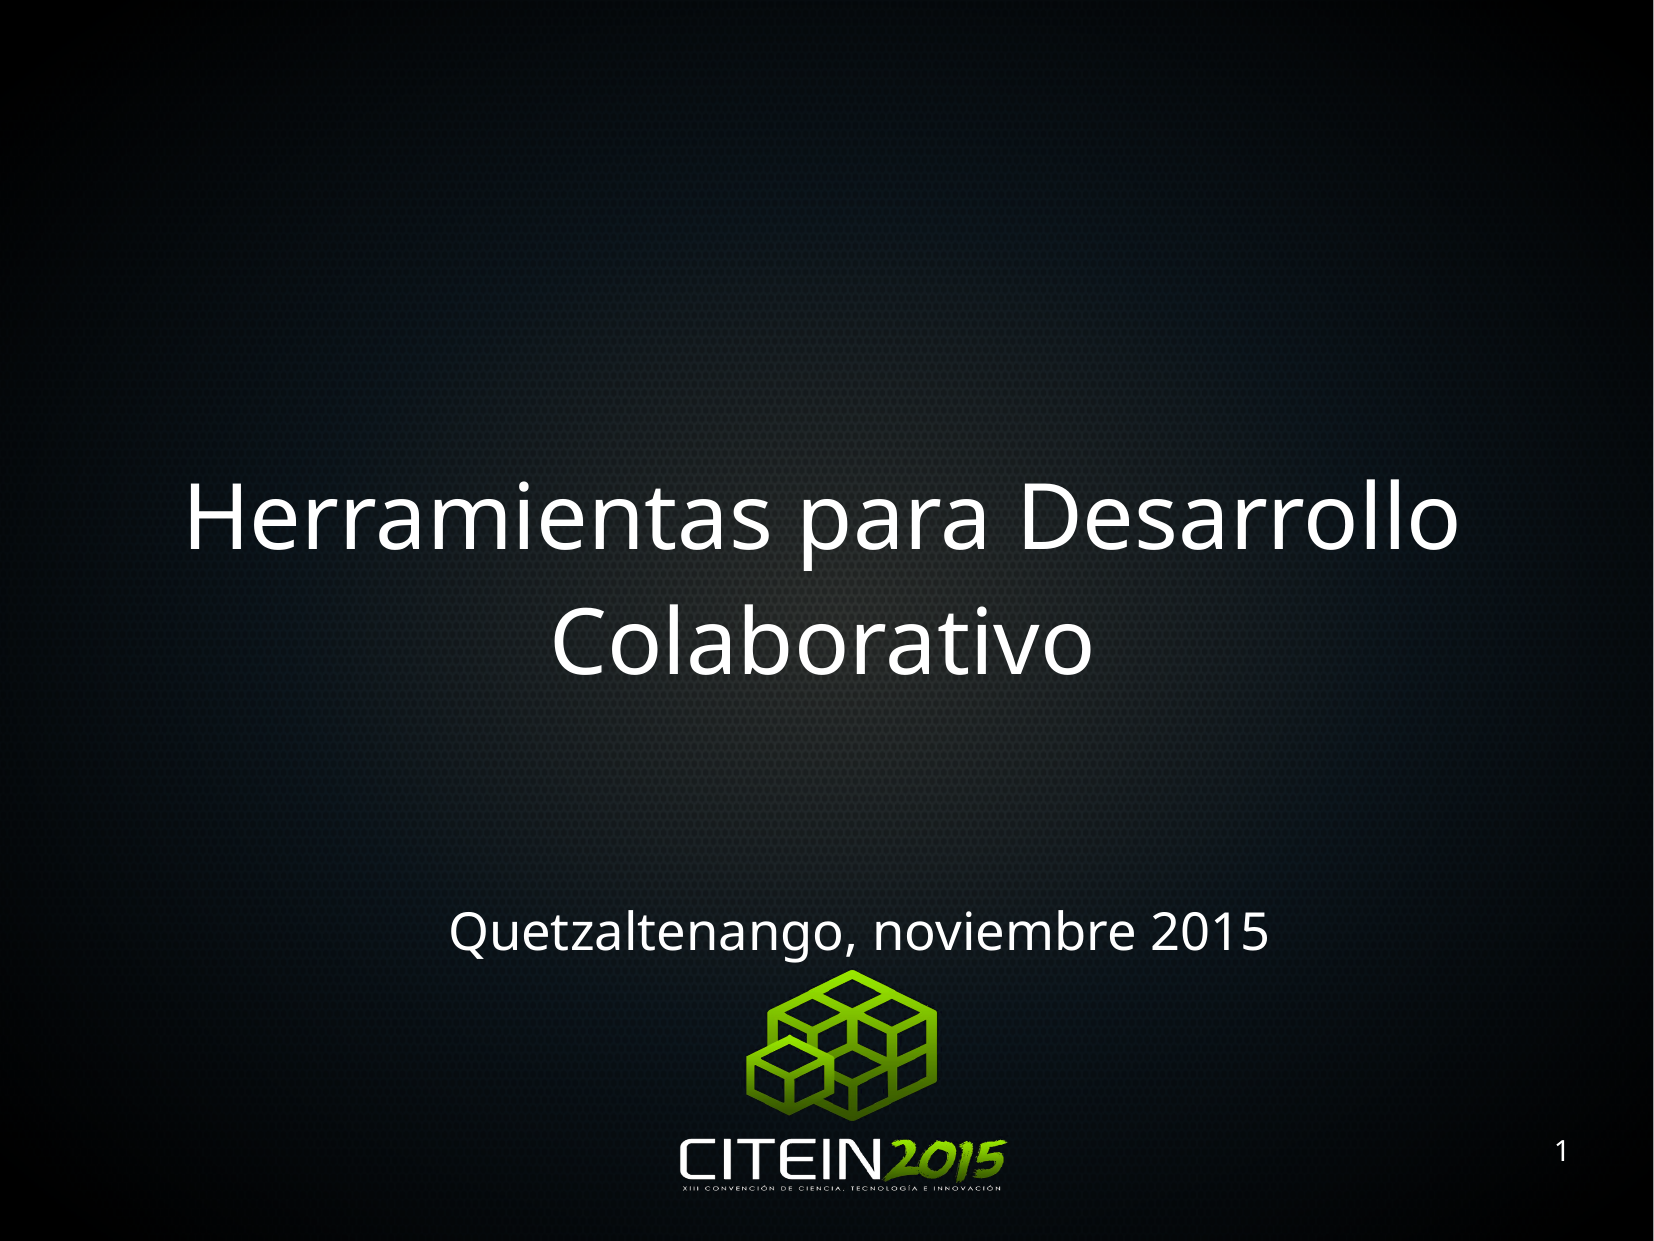

# Herramientas para Desarrollo Colaborativo
Quetzaltenango, noviembre 2015
1